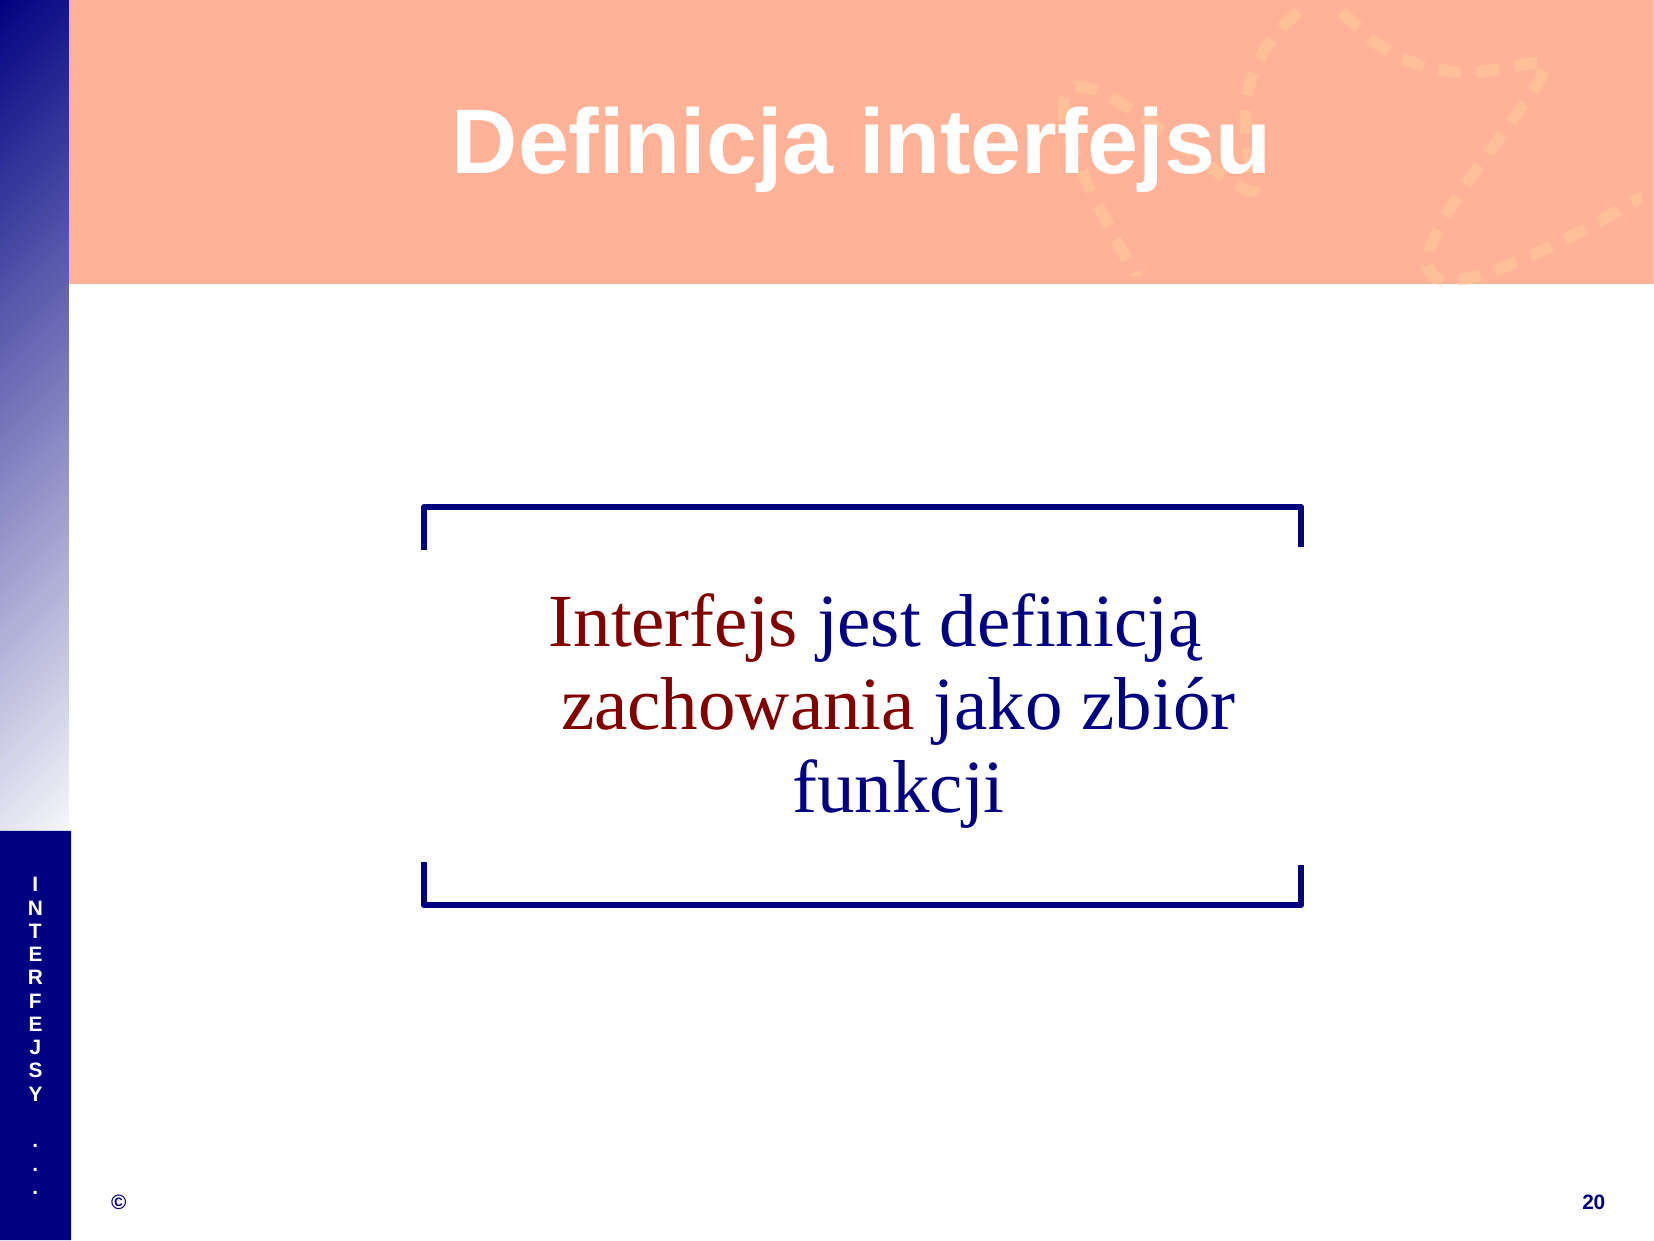

# Definicja interfejsu
Interfejs jest definicją zachowania jako zbiór funkcji
I
N
T
E
R
F
E
J
S
Y
.
.
.